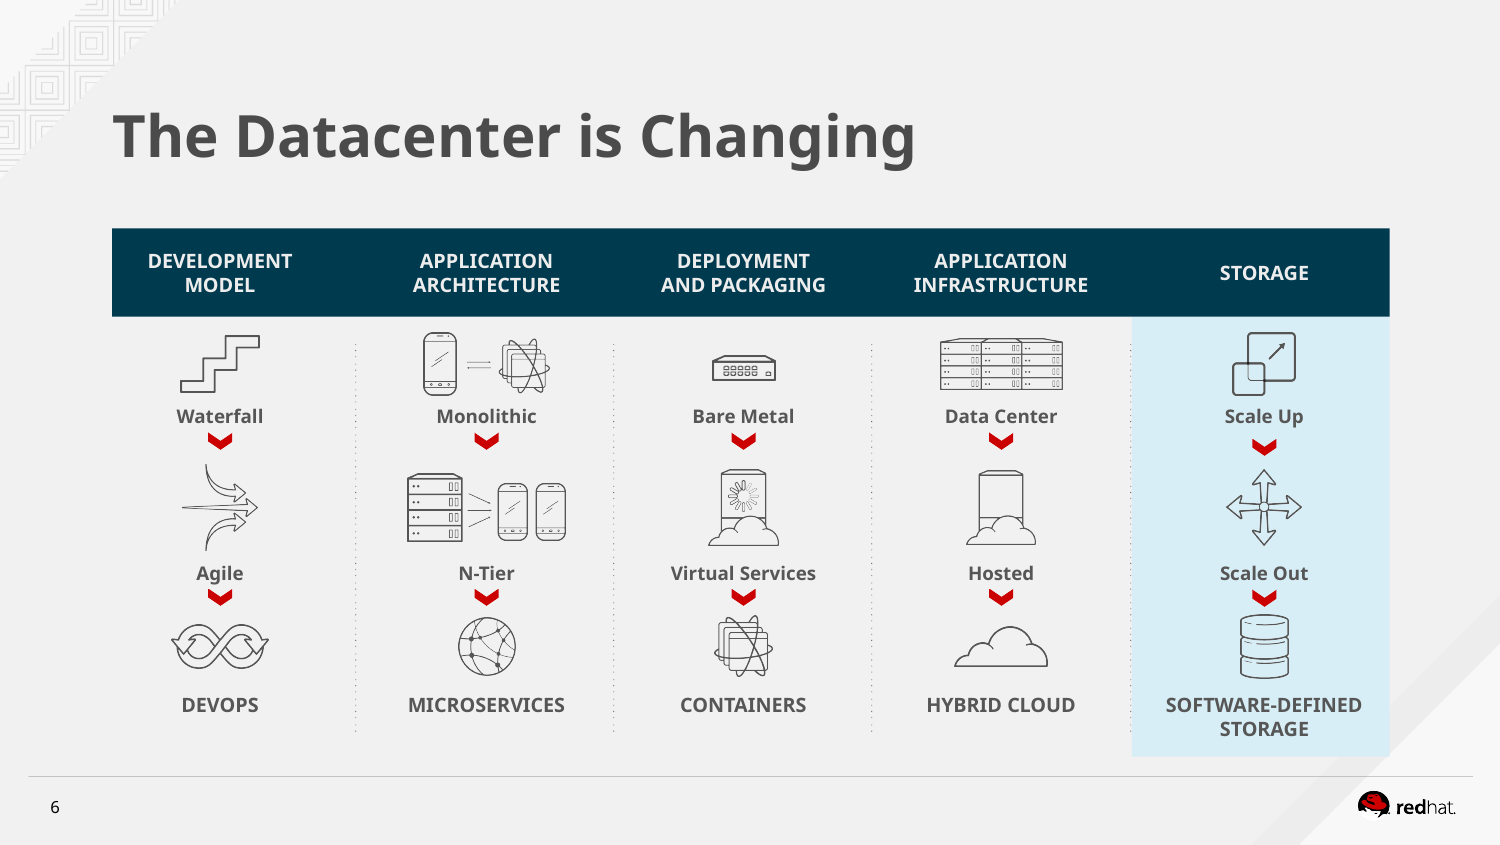

# The Datacenter is Changing
STORAGE
DEVELOPMENT
MODEL
APPLICATION
ARCHITECTURE
DEPLOYMENT
AND PACKAGING
APPLICATION
INFRASTRUCTURE
Waterfall
Monolithic
Bare Metal
Data Center
Scale Up
Agile
N-Tier
Virtual Services
Hosted
Scale Out
CONTAINERS
HYBRID CLOUD
DEVOPS
MICROSERVICES
SOFTWARE-DEFINED STORAGE